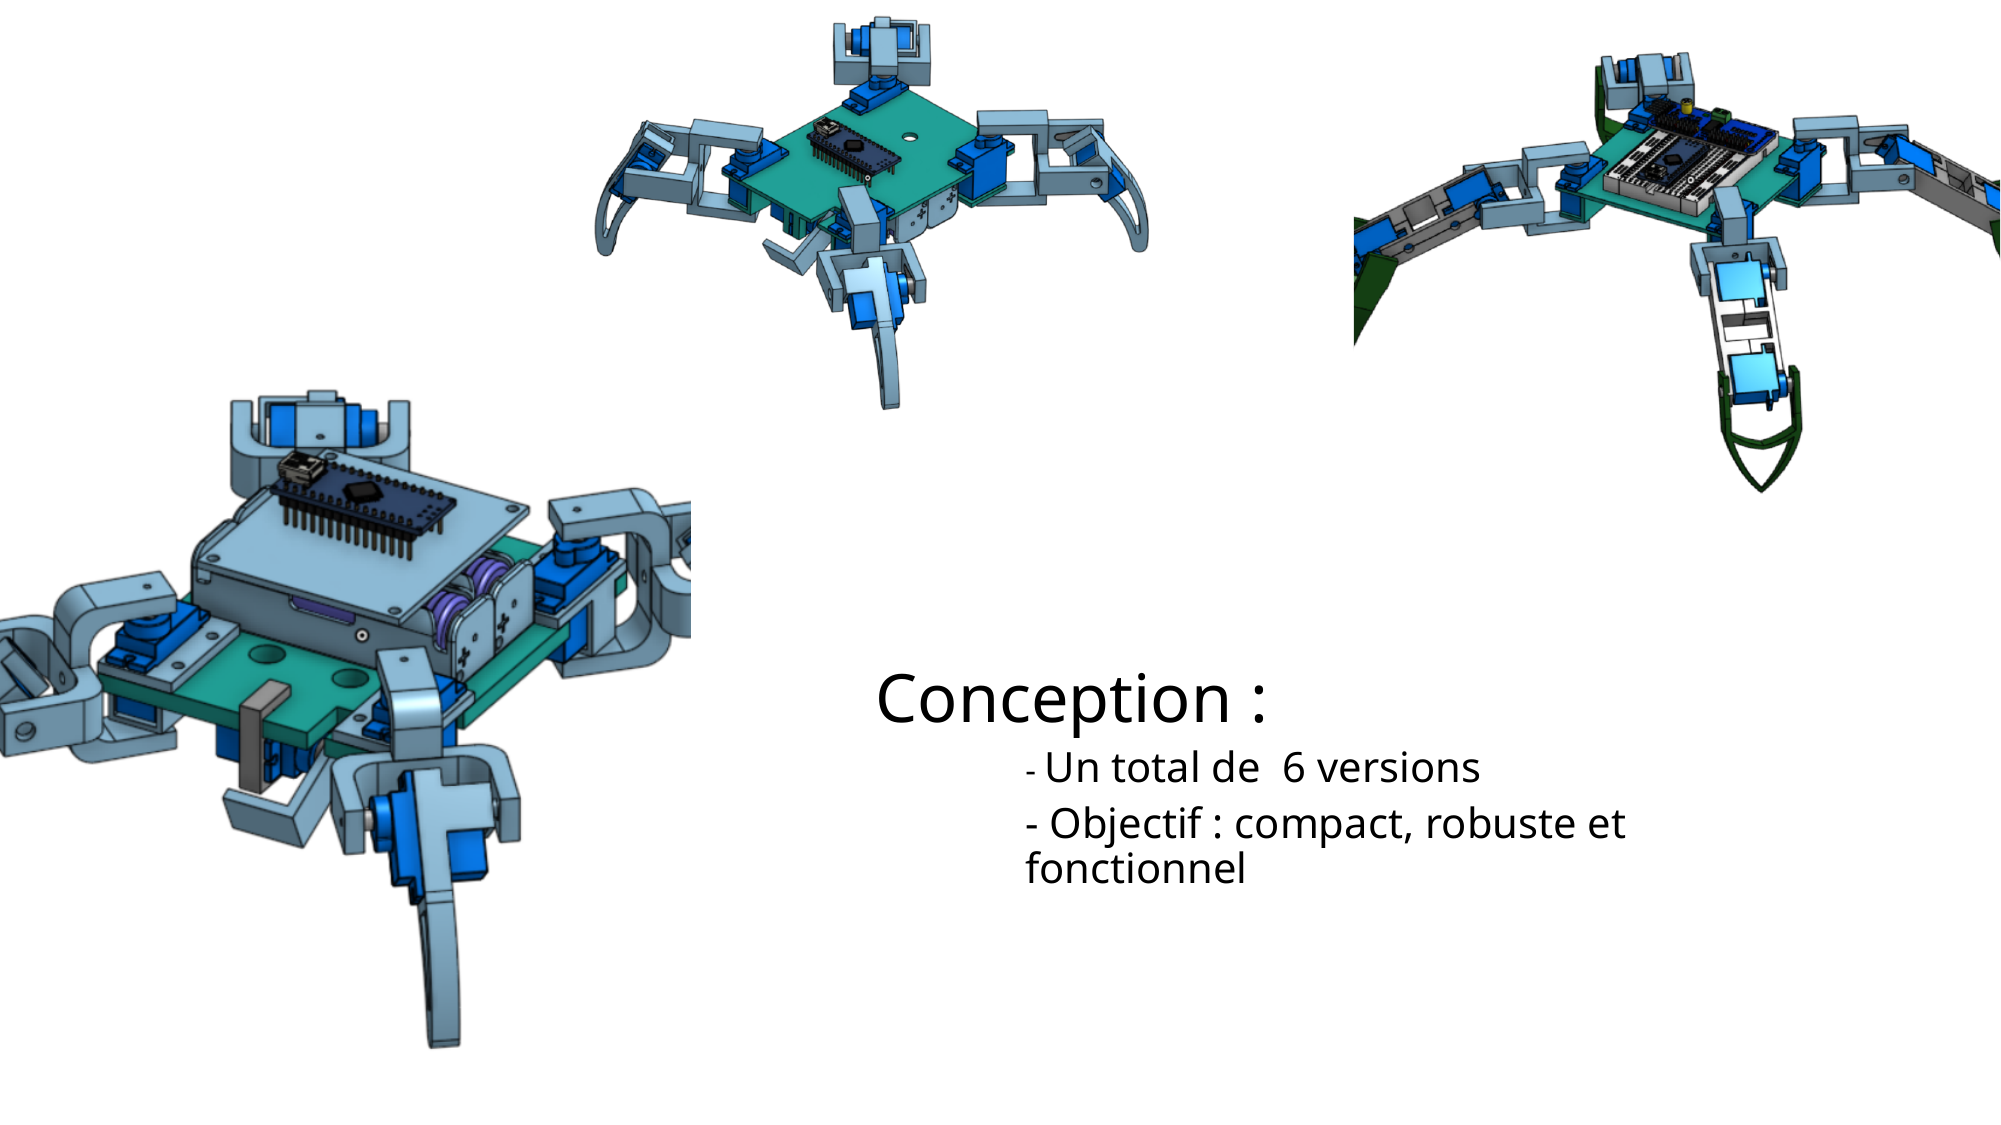

# Conception :
- Un total de 6 versions
- Objectif : compact, robuste et fonctionnel